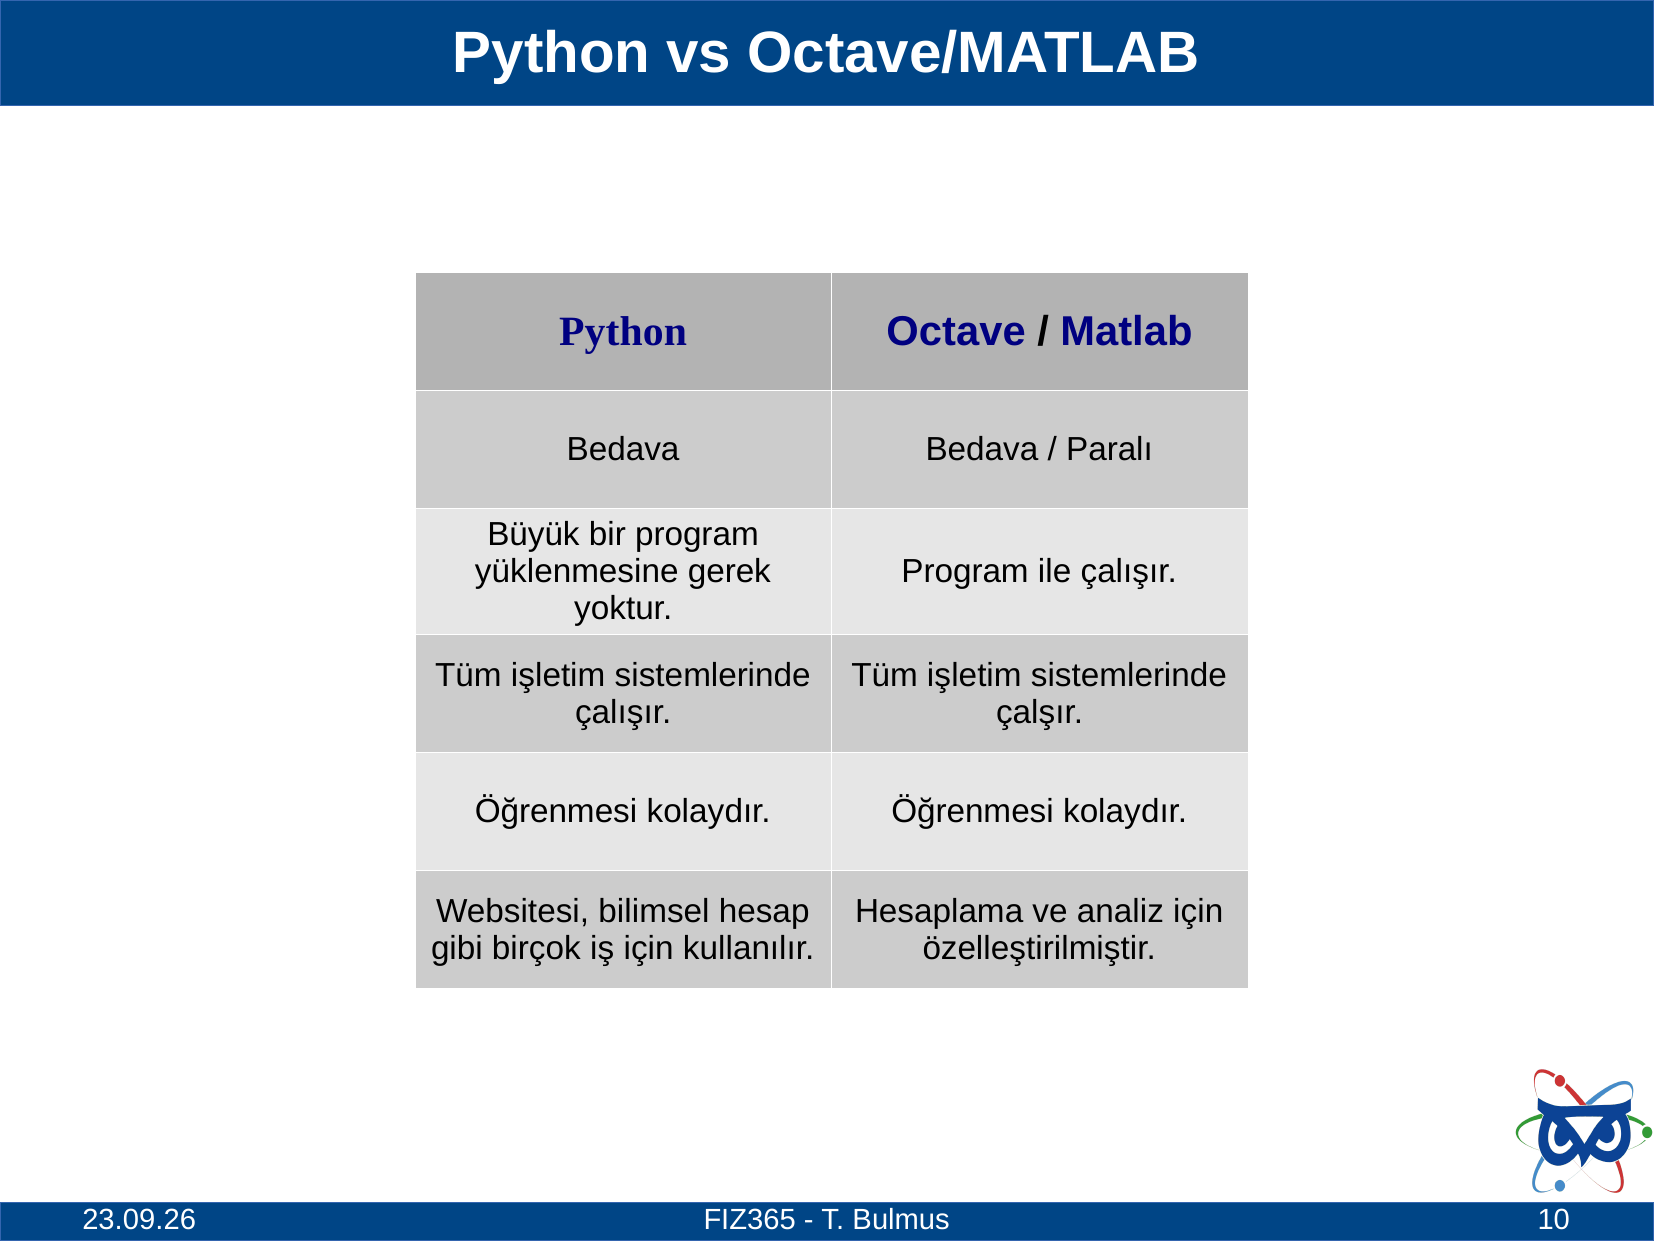

# Python vs Octave/MATLAB
| Python | Octave / Matlab |
| --- | --- |
| Bedava | Bedava / Paralı |
| Büyük bir program yüklenmesine gerek yoktur. | Program ile çalışır. |
| Tüm işletim sistemlerinde çalışır. | Tüm işletim sistemlerinde çalşır. |
| Öğrenmesi kolaydır. | Öğrenmesi kolaydır. |
| Websitesi, bilimsel hesap gibi birçok iş için kullanılır. | Hesaplama ve analiz için özelleştirilmiştir. |
FIZ365 - T. Bulmus
10